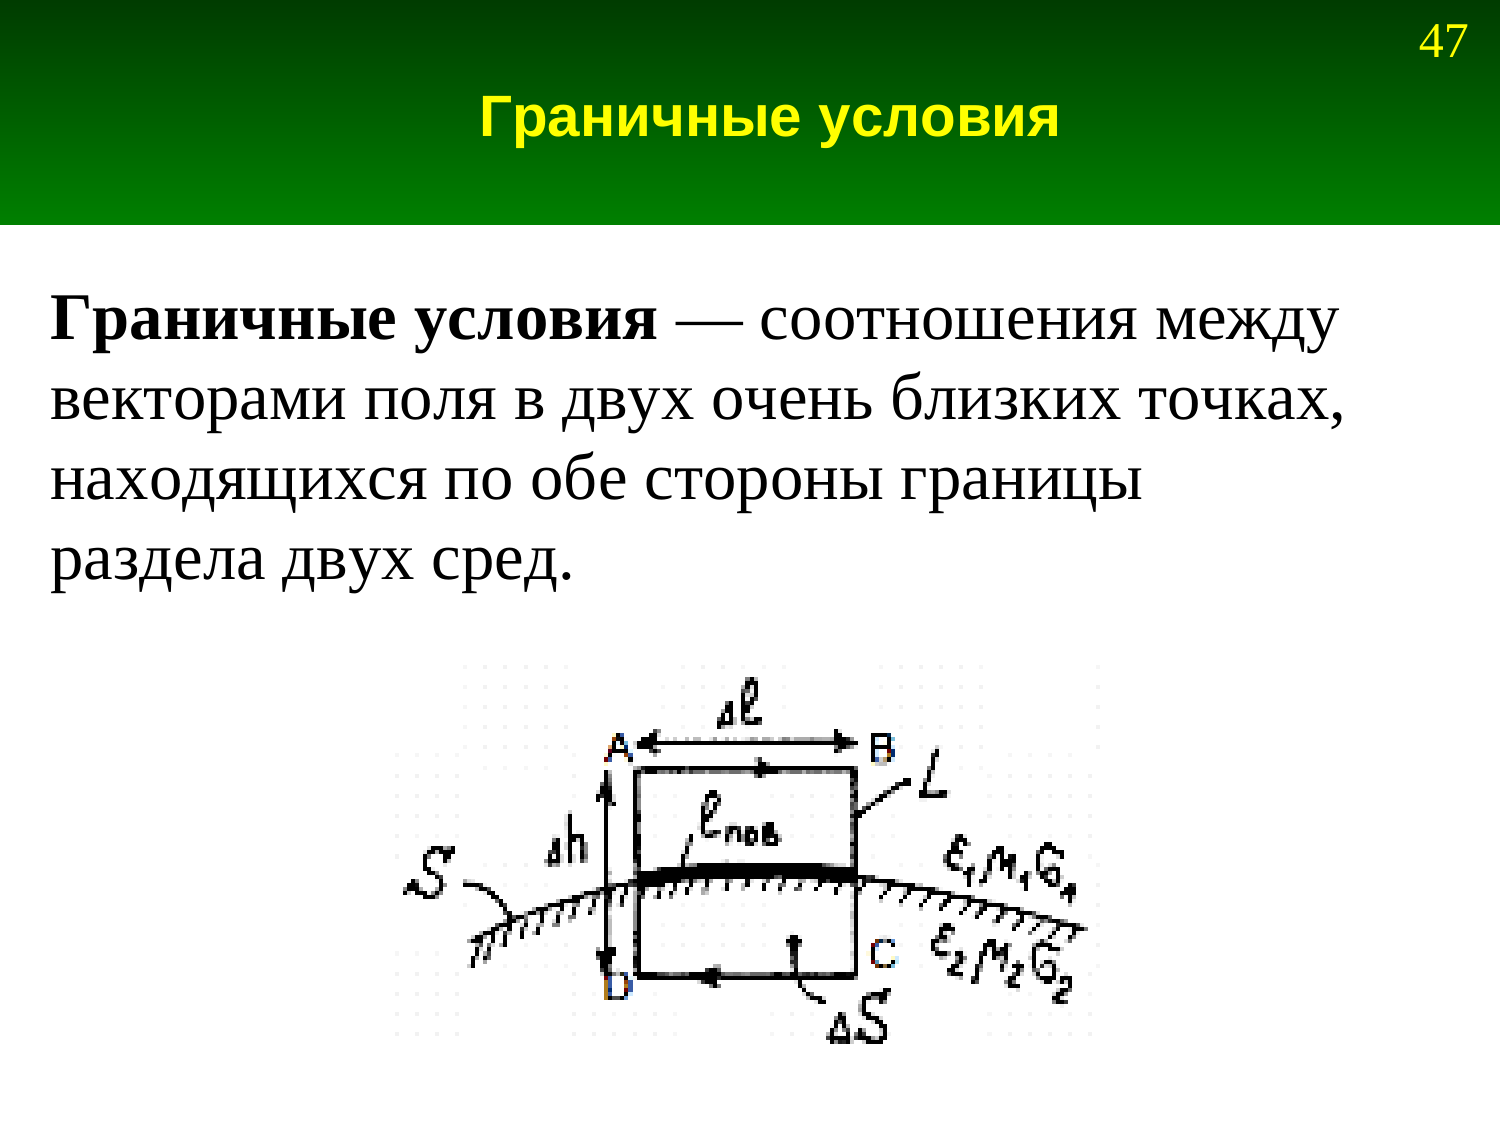

# Граничные условия
Граничные условия — соотношения между векторами поля в двух очень близких точках, находящихся по обе стороны границы раздела двух сред.